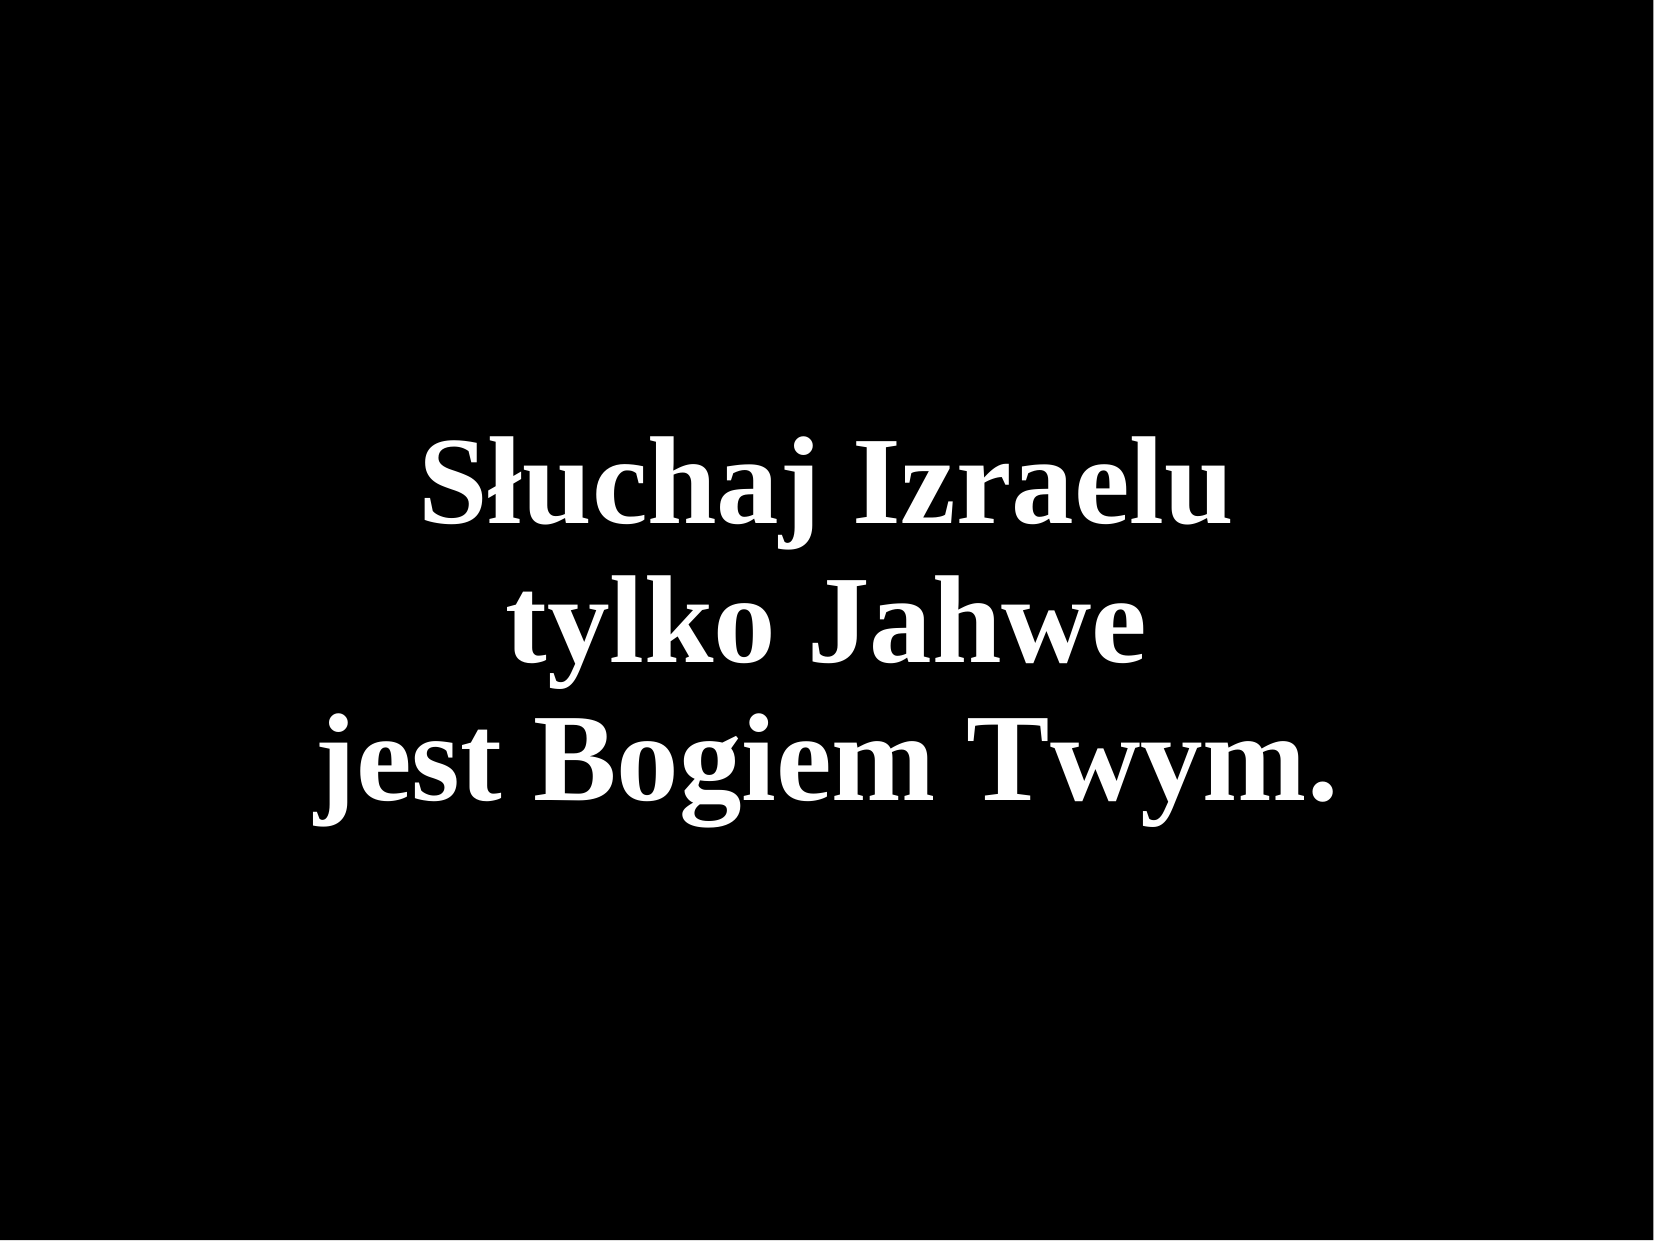

# Słuchaj Izraelu tylko Jahwe jest Bogiem Twym.